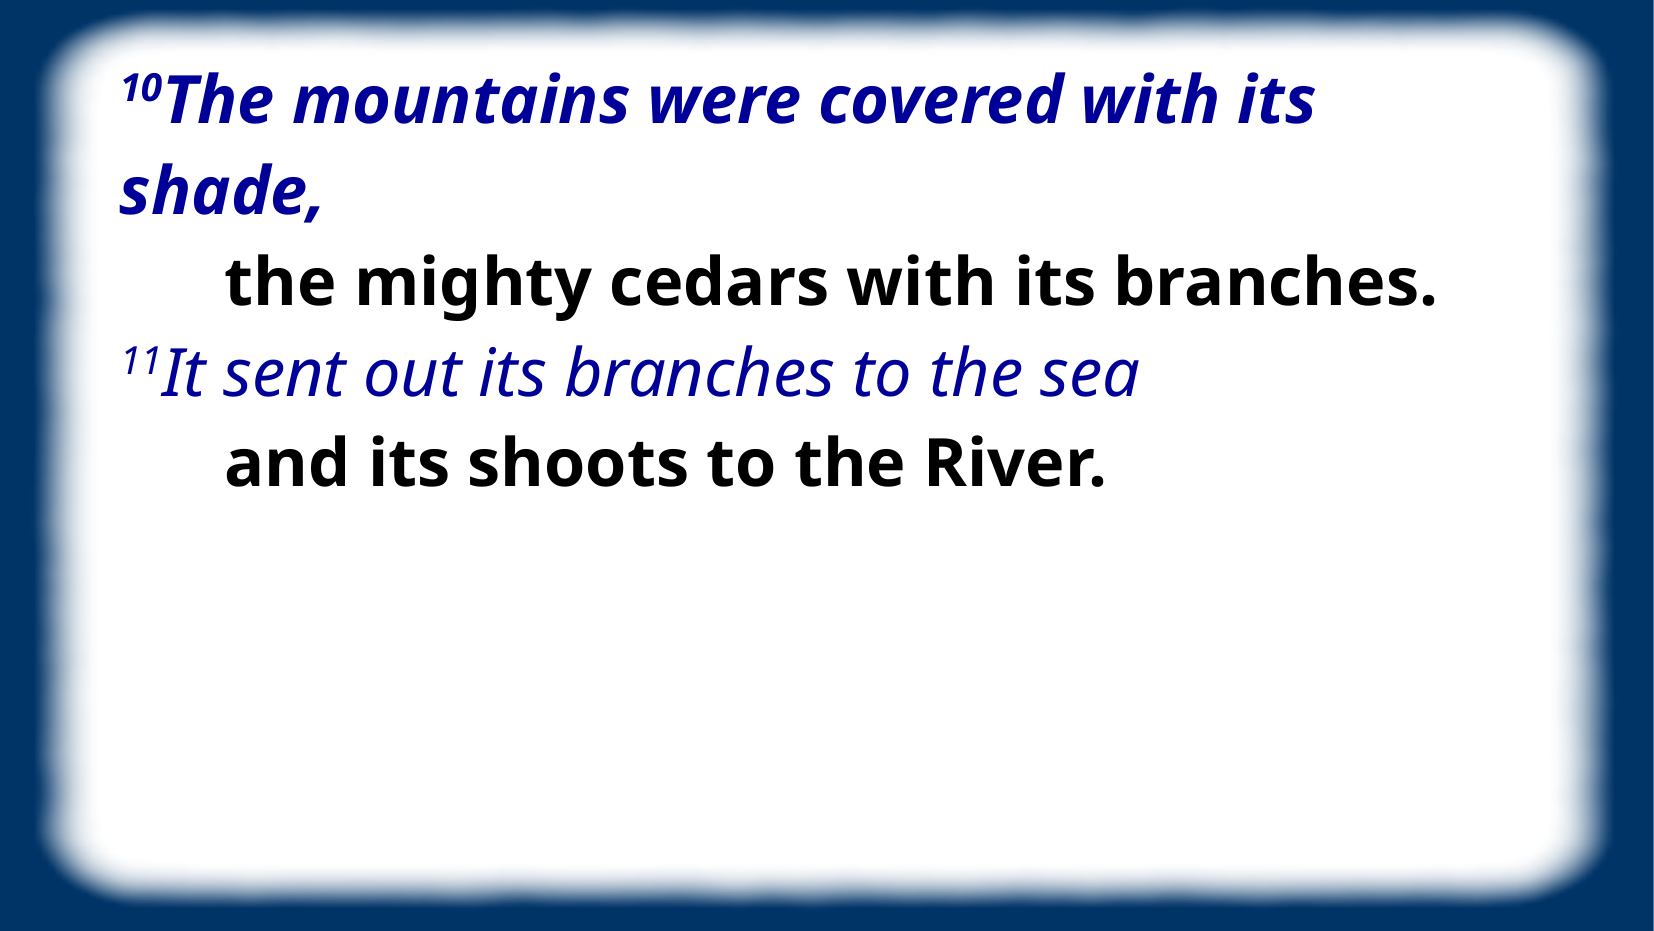

10The mountains were covered with its shade,
 the mighty cedars with its branches.
11It sent out its branches to the sea
 and its shoots to the River.